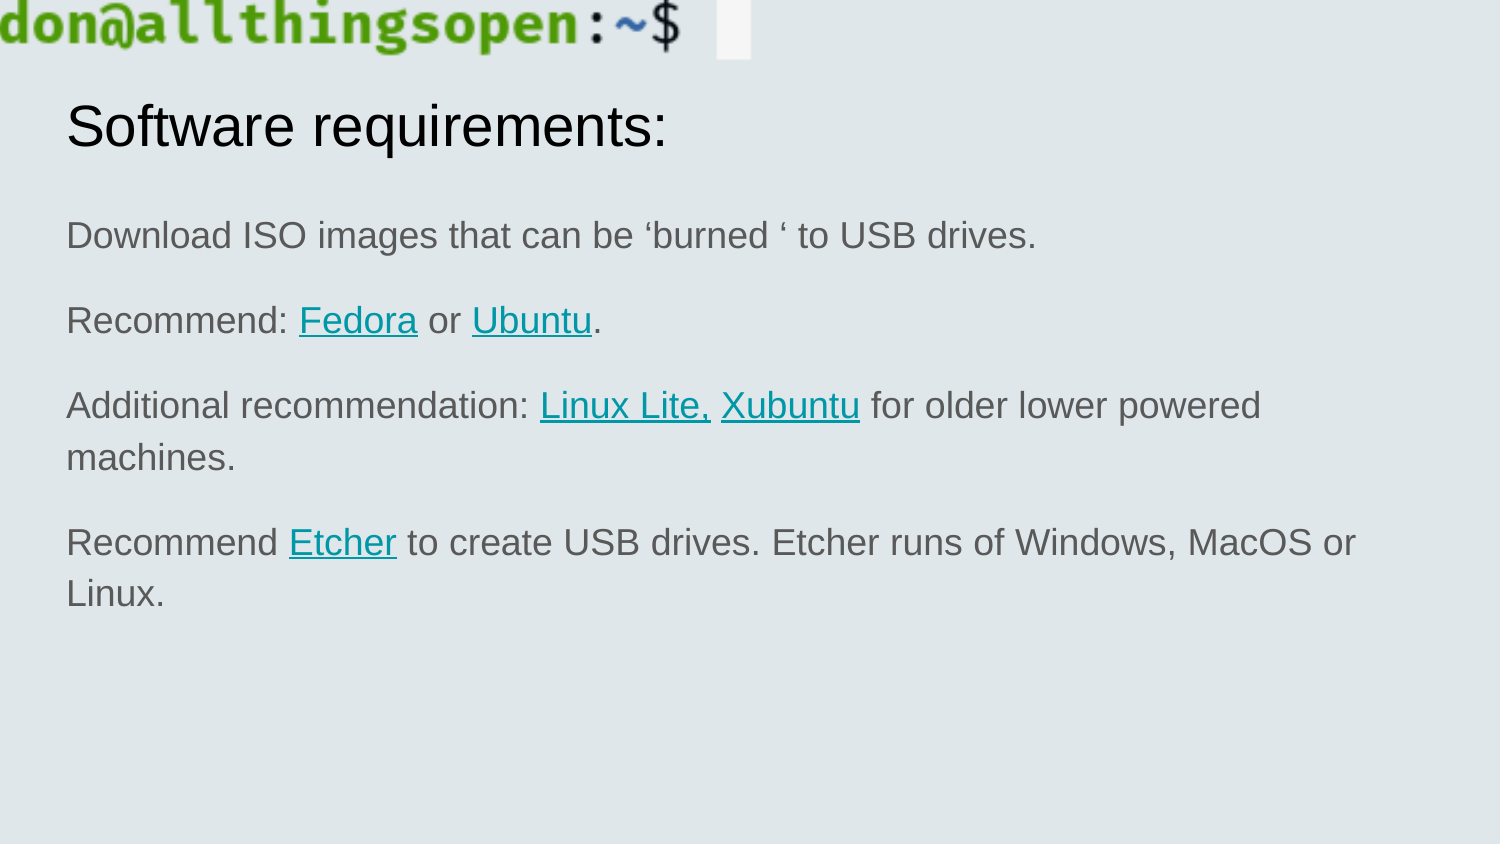

# Software requirements:
Download ISO images that can be ‘burned ‘ to USB drives.
Recommend: Fedora or Ubuntu.
Additional recommendation: Linux Lite, Xubuntu for older lower powered machines.
Recommend Etcher to create USB drives. Etcher runs of Windows, MacOS or Linux.